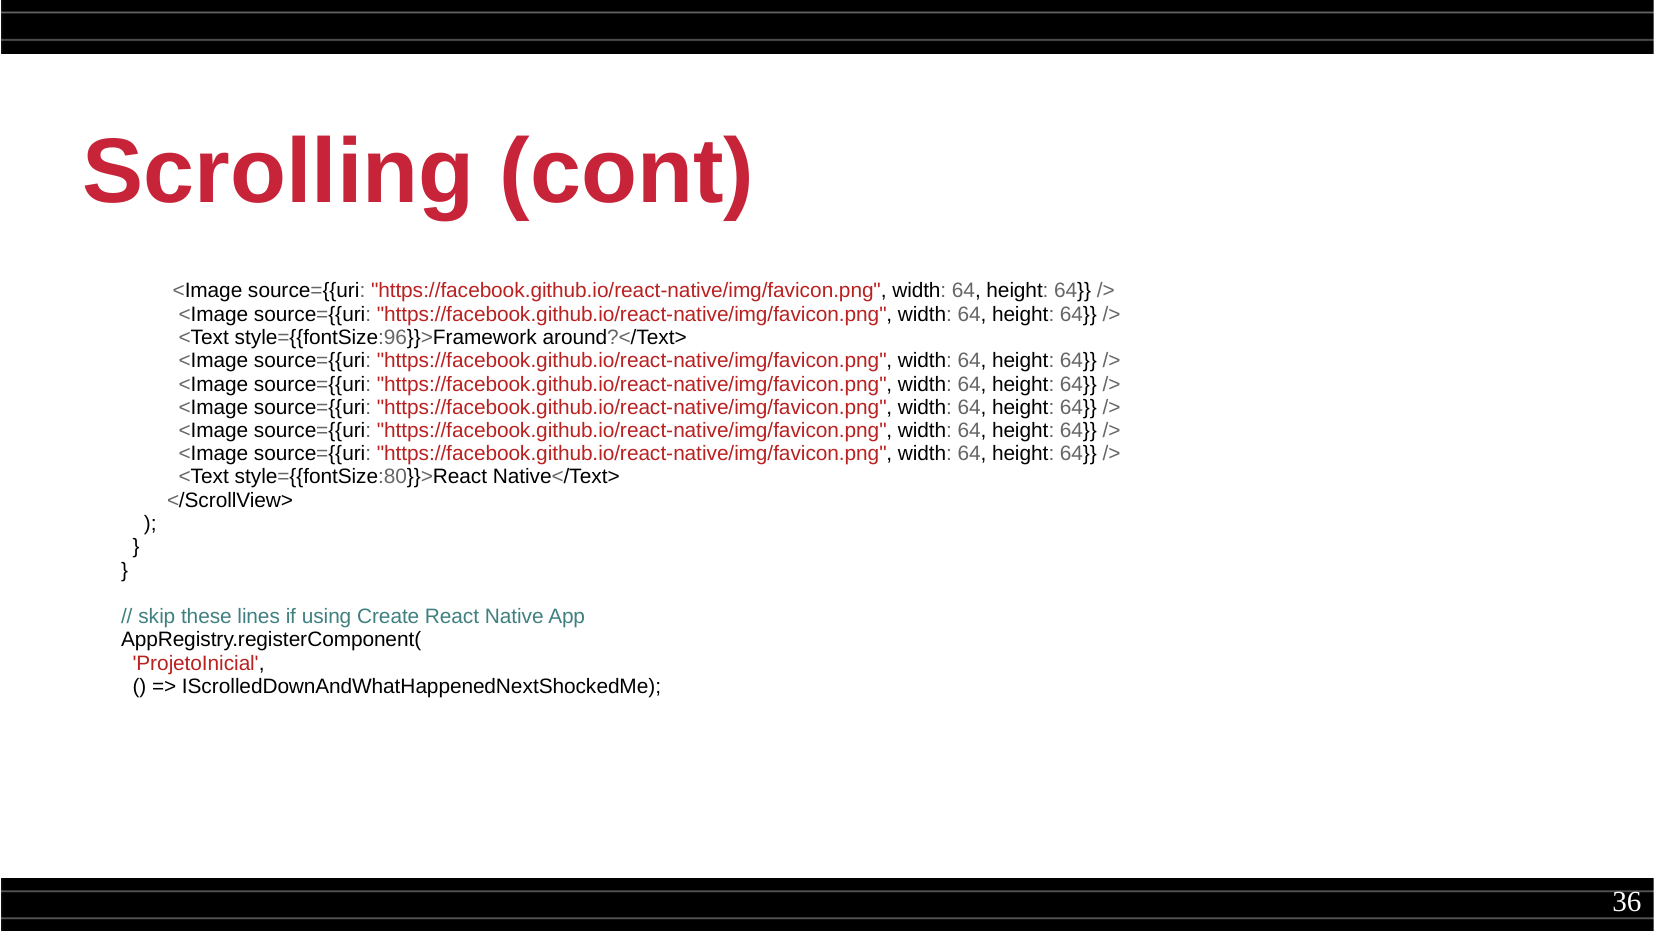

# Scrolling (cont)
 <Image source={{uri: "https://facebook.github.io/react-native/img/favicon.png", width: 64, height: 64}} />
 <Image source={{uri: "https://facebook.github.io/react-native/img/favicon.png", width: 64, height: 64}} />
 <Text style={{fontSize:96}}>Framework around?</Text>
 <Image source={{uri: "https://facebook.github.io/react-native/img/favicon.png", width: 64, height: 64}} />
 <Image source={{uri: "https://facebook.github.io/react-native/img/favicon.png", width: 64, height: 64}} />
 <Image source={{uri: "https://facebook.github.io/react-native/img/favicon.png", width: 64, height: 64}} />
 <Image source={{uri: "https://facebook.github.io/react-native/img/favicon.png", width: 64, height: 64}} />
 <Image source={{uri: "https://facebook.github.io/react-native/img/favicon.png", width: 64, height: 64}} />
 <Text style={{fontSize:80}}>React Native</Text>
 </ScrollView>
 );
 }
}
// skip these lines if using Create React Native App
AppRegistry.registerComponent(
 'ProjetoInicial',
 () => IScrolledDownAndWhatHappenedNextShockedMe);